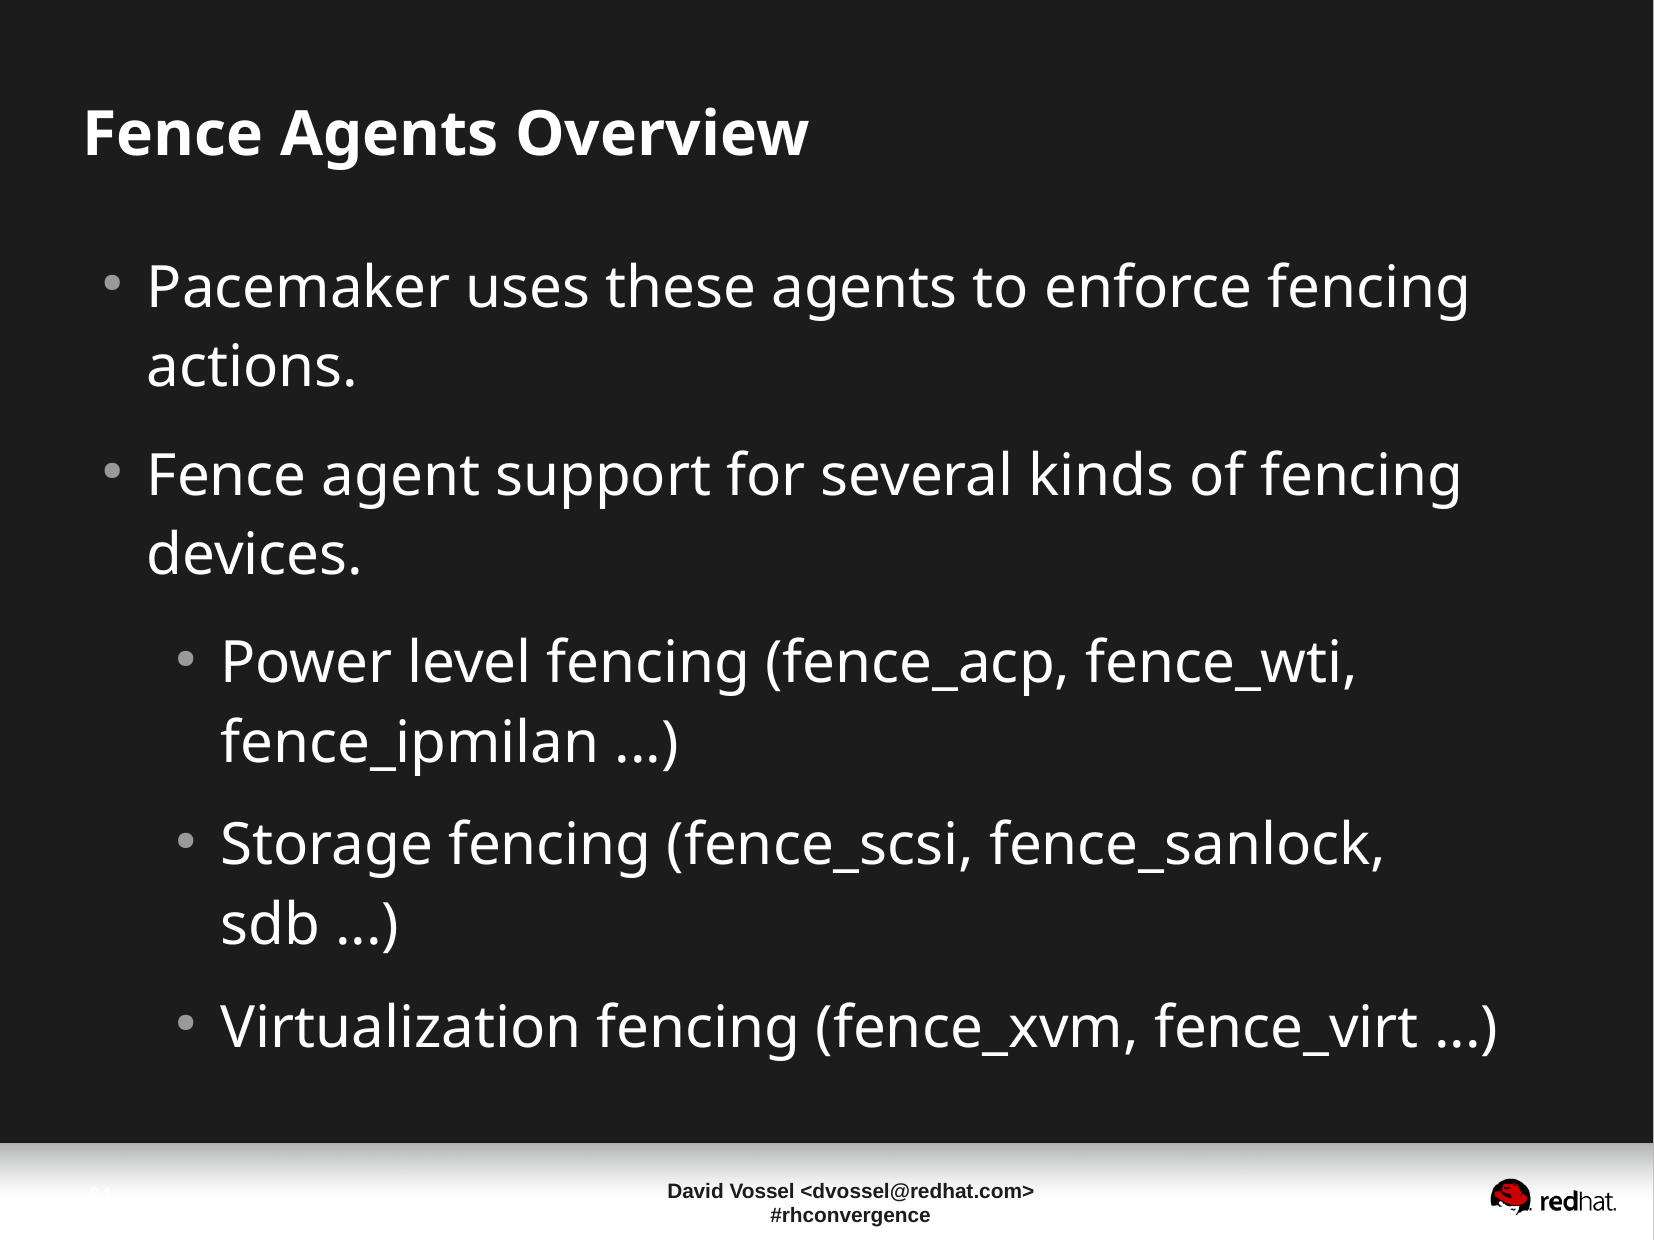

# Fence Agents Overview
Pacemaker uses these agents to enforce fencing actions.
Fence agent support for several kinds of fencing devices.
Power level fencing (fence_acp, fence_wti, fence_ipmilan ...)
Storage fencing (fence_scsi, fence_sanlock, sdb ...)
Virtualization fencing (fence_xvm, fence_virt ...)